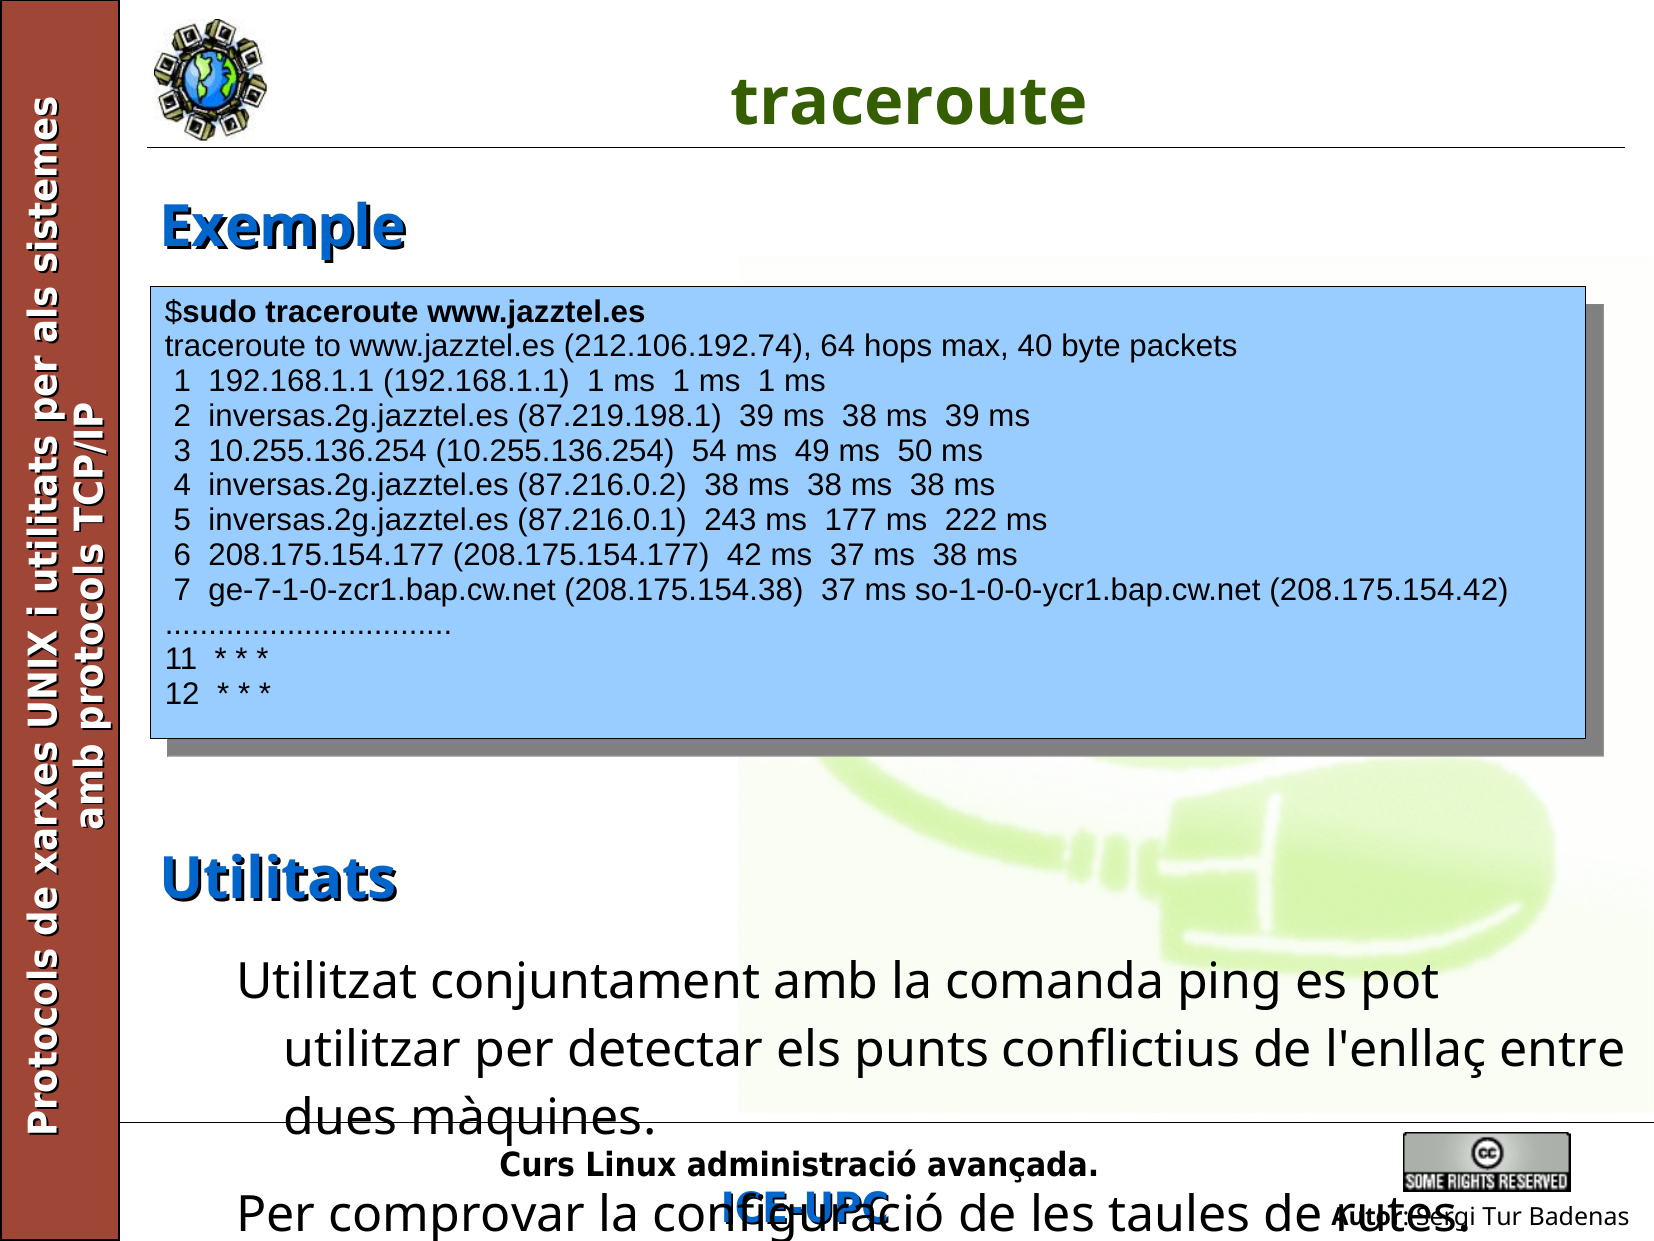

# traceroute
Exemple
Utilitats
Utilitzat conjuntament amb la comanda ping es pot utilitzar per detectar els punts conflictius de l'enllaç entre dues màquines.
Per comprovar la configuració de les taules de rutes.
$sudo traceroute www.jazztel.es
traceroute to www.jazztel.es (212.106.192.74), 64 hops max, 40 byte packets
 1 192.168.1.1 (192.168.1.1) 1 ms 1 ms 1 ms
 2 inversas.2g.jazztel.es (87.219.198.1) 39 ms 38 ms 39 ms
 3 10.255.136.254 (10.255.136.254) 54 ms 49 ms 50 ms
 4 inversas.2g.jazztel.es (87.216.0.2) 38 ms 38 ms 38 ms
 5 inversas.2g.jazztel.es (87.216.0.1) 243 ms 177 ms 222 ms
 6 208.175.154.177 (208.175.154.177) 42 ms 37 ms 38 ms
 7 ge-7-1-0-zcr1.bap.cw.net (208.175.154.38) 37 ms so-1-0-0-ycr1.bap.cw.net (208.175.154.42)
.................................
11 * * *
12 * * *